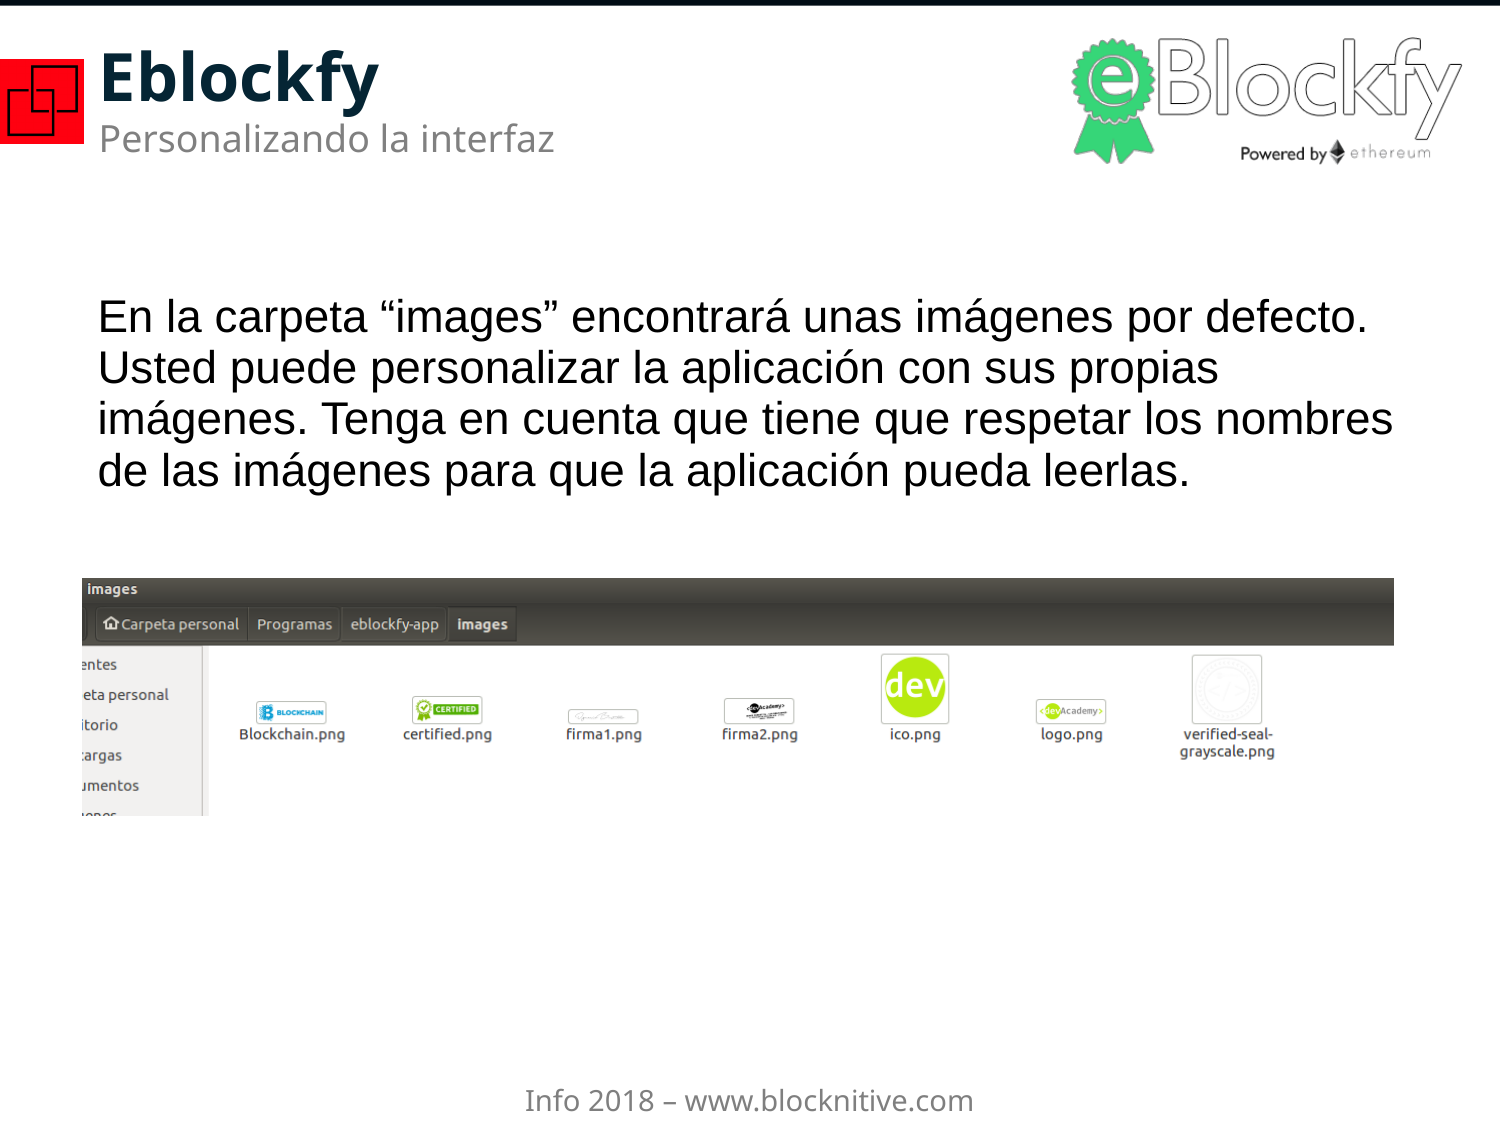

Eblockfy
Personalizando la interfaz
En la carpeta “images” encontrará unas imágenes por defecto. Usted puede personalizar la aplicación con sus propias imágenes. Tenga en cuenta que tiene que respetar los nombres de las imágenes para que la aplicación pueda leerlas.